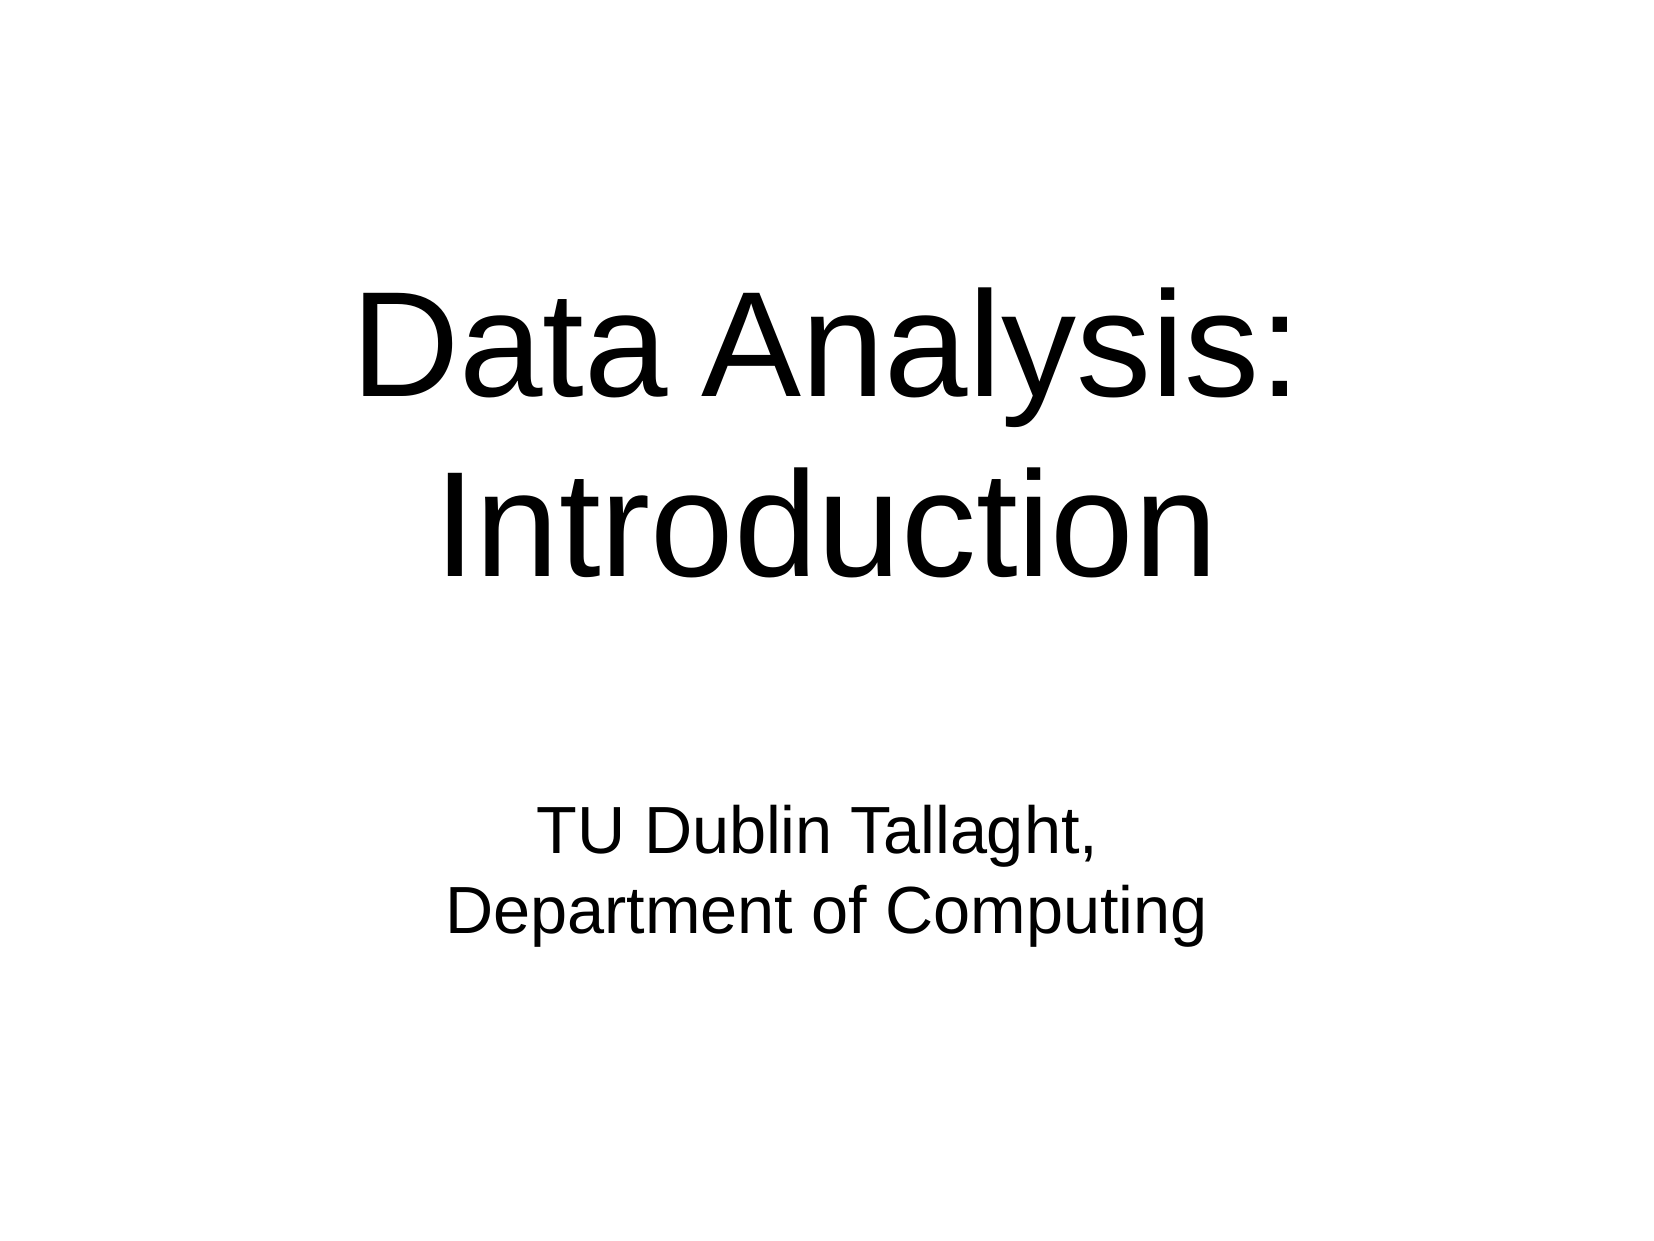

Data Analysis:
Introduction
TU Dublin Tallaght,
Department of Computing